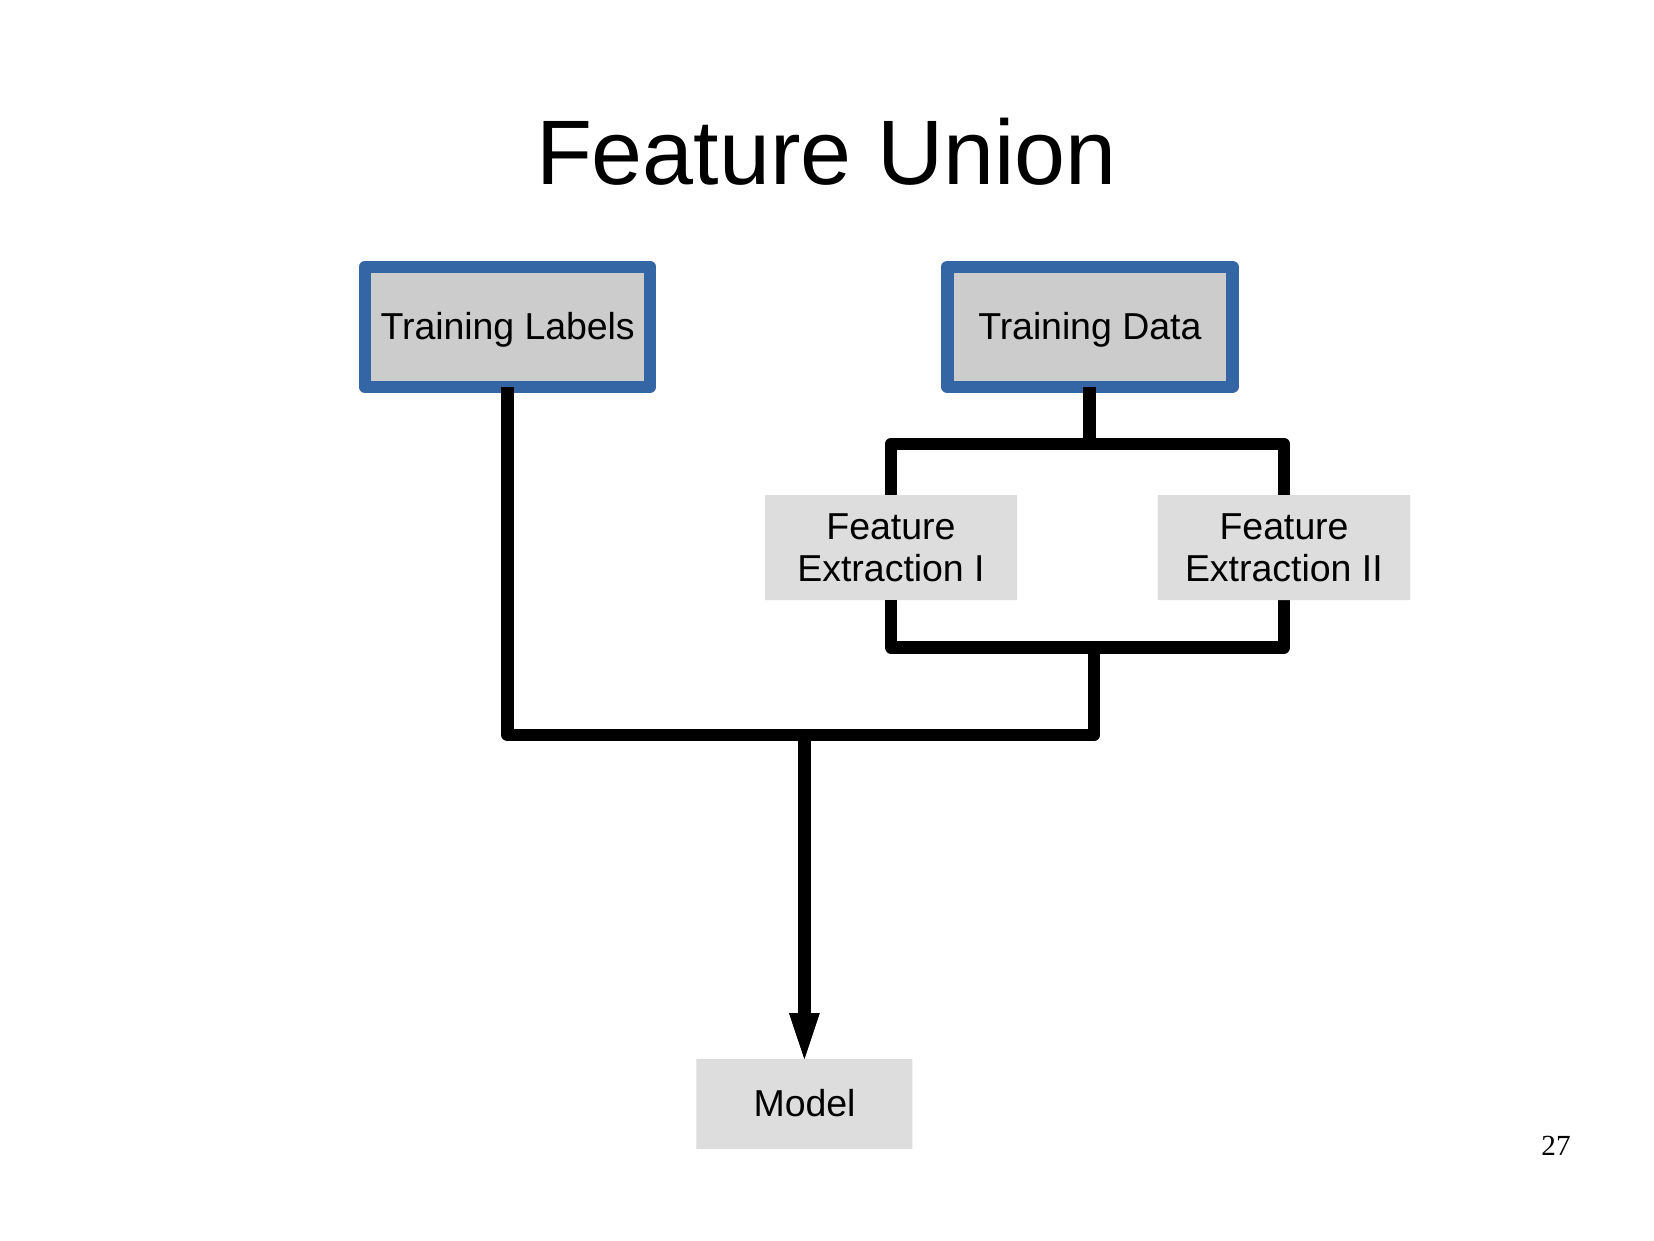

# Feature Union
Training Labels
Training Data
Feature
Extraction I
Feature
Extraction II
Model
27